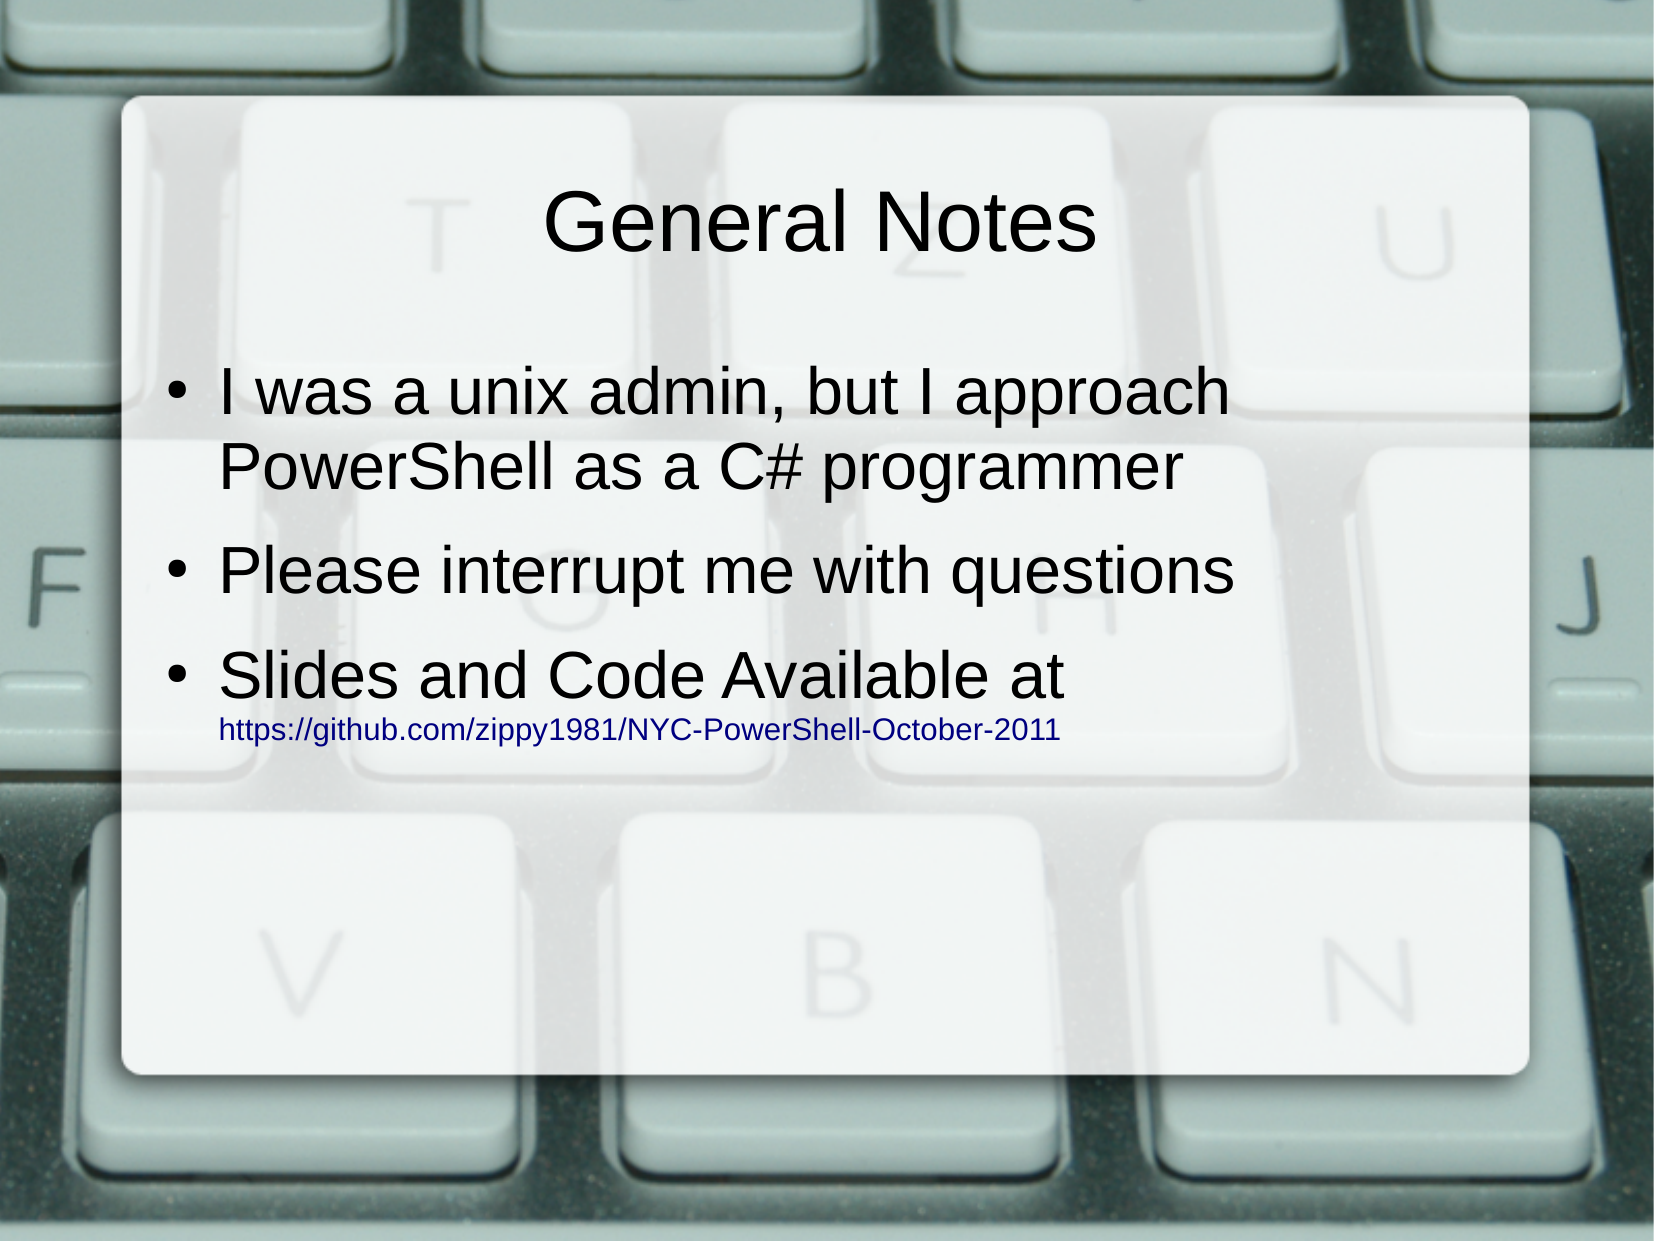

# General Notes
I was a unix admin, but I approach PowerShell as a C# programmer
Please interrupt me with questions
Slides and Code Available at https://github.com/zippy1981/NYC-PowerShell-October-2011